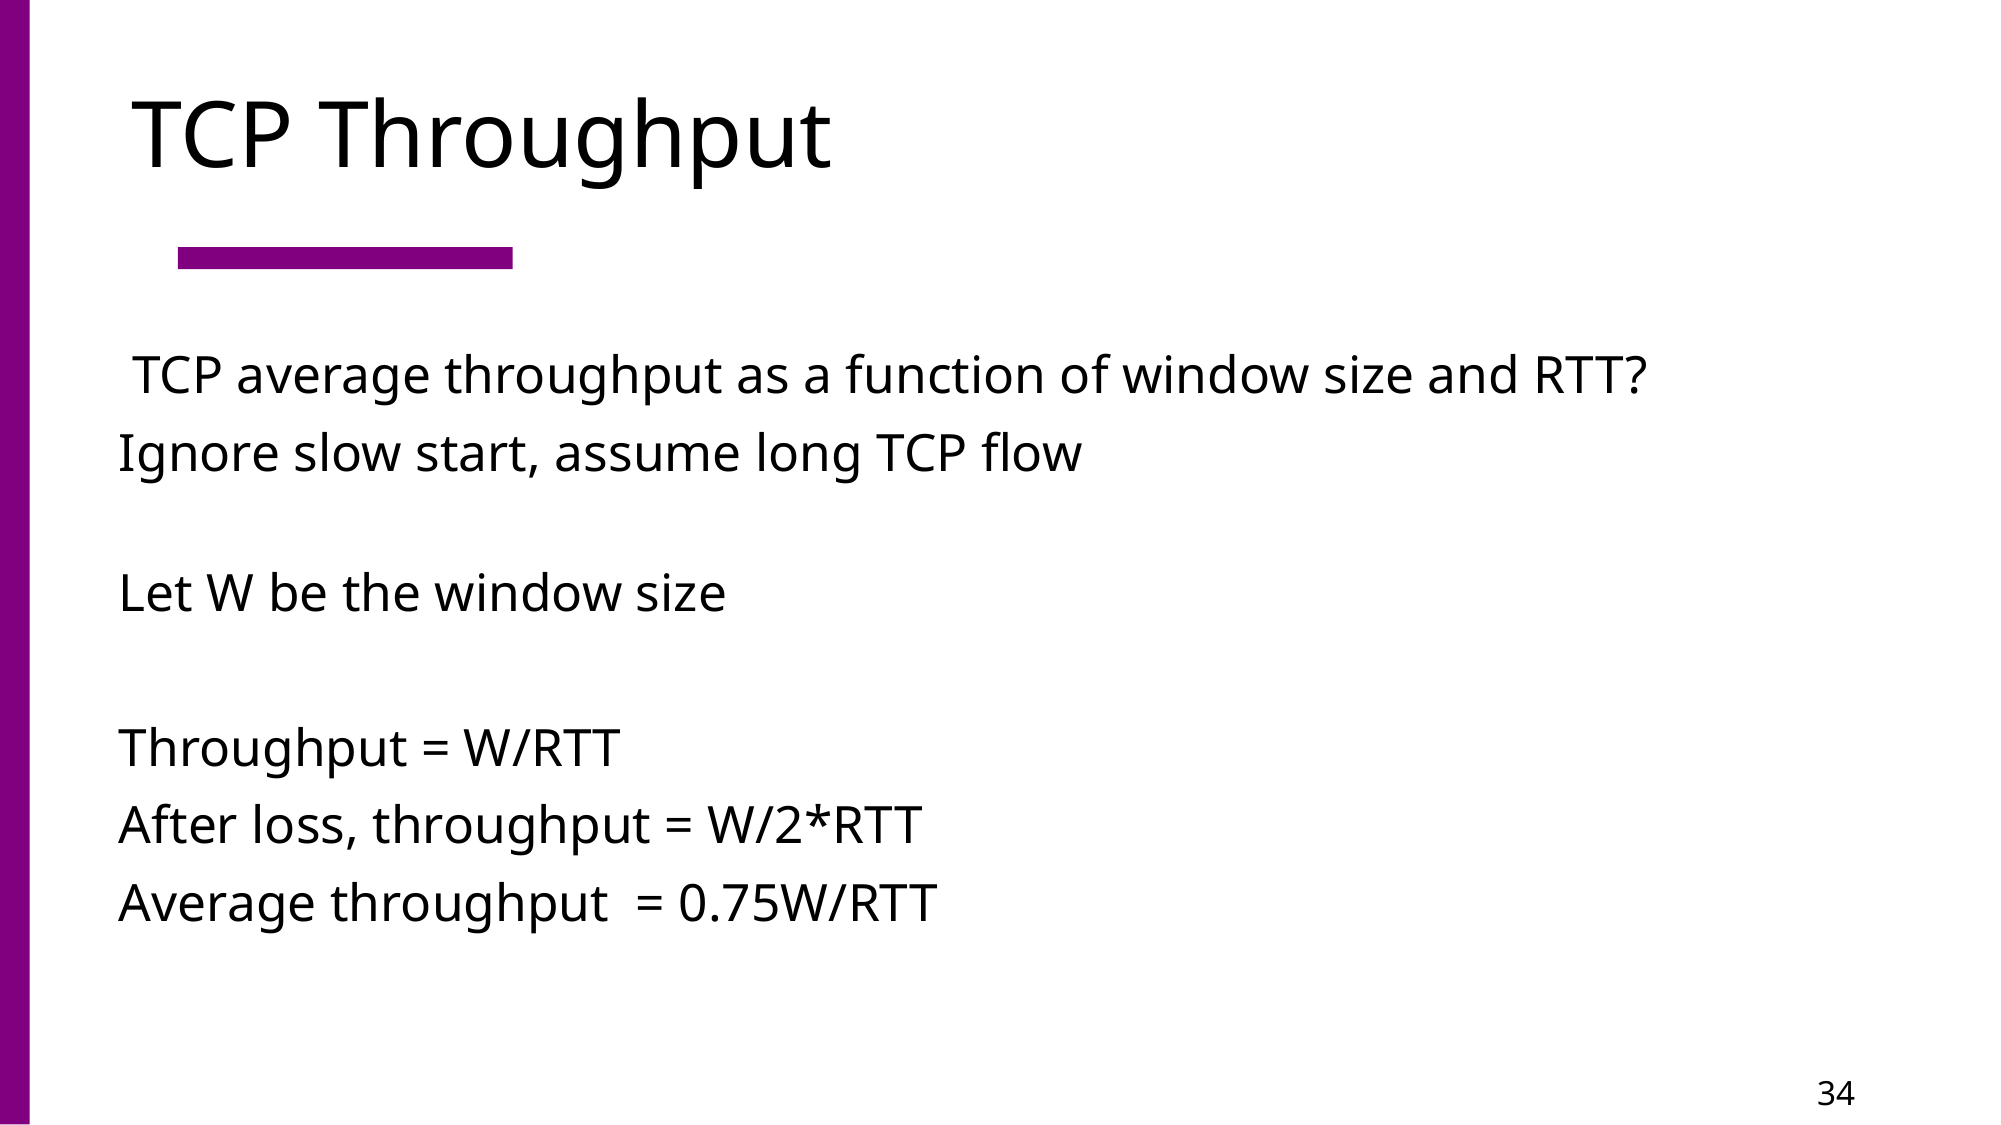

# TCP Throughput
 TCP average throughput as a function of window size and RTT?
Ignore slow start, assume long TCP flow
Let W be the window size
Throughput = W/RTT
After loss, throughput = W/2*RTT
Average throughput = 0.75W/RTT